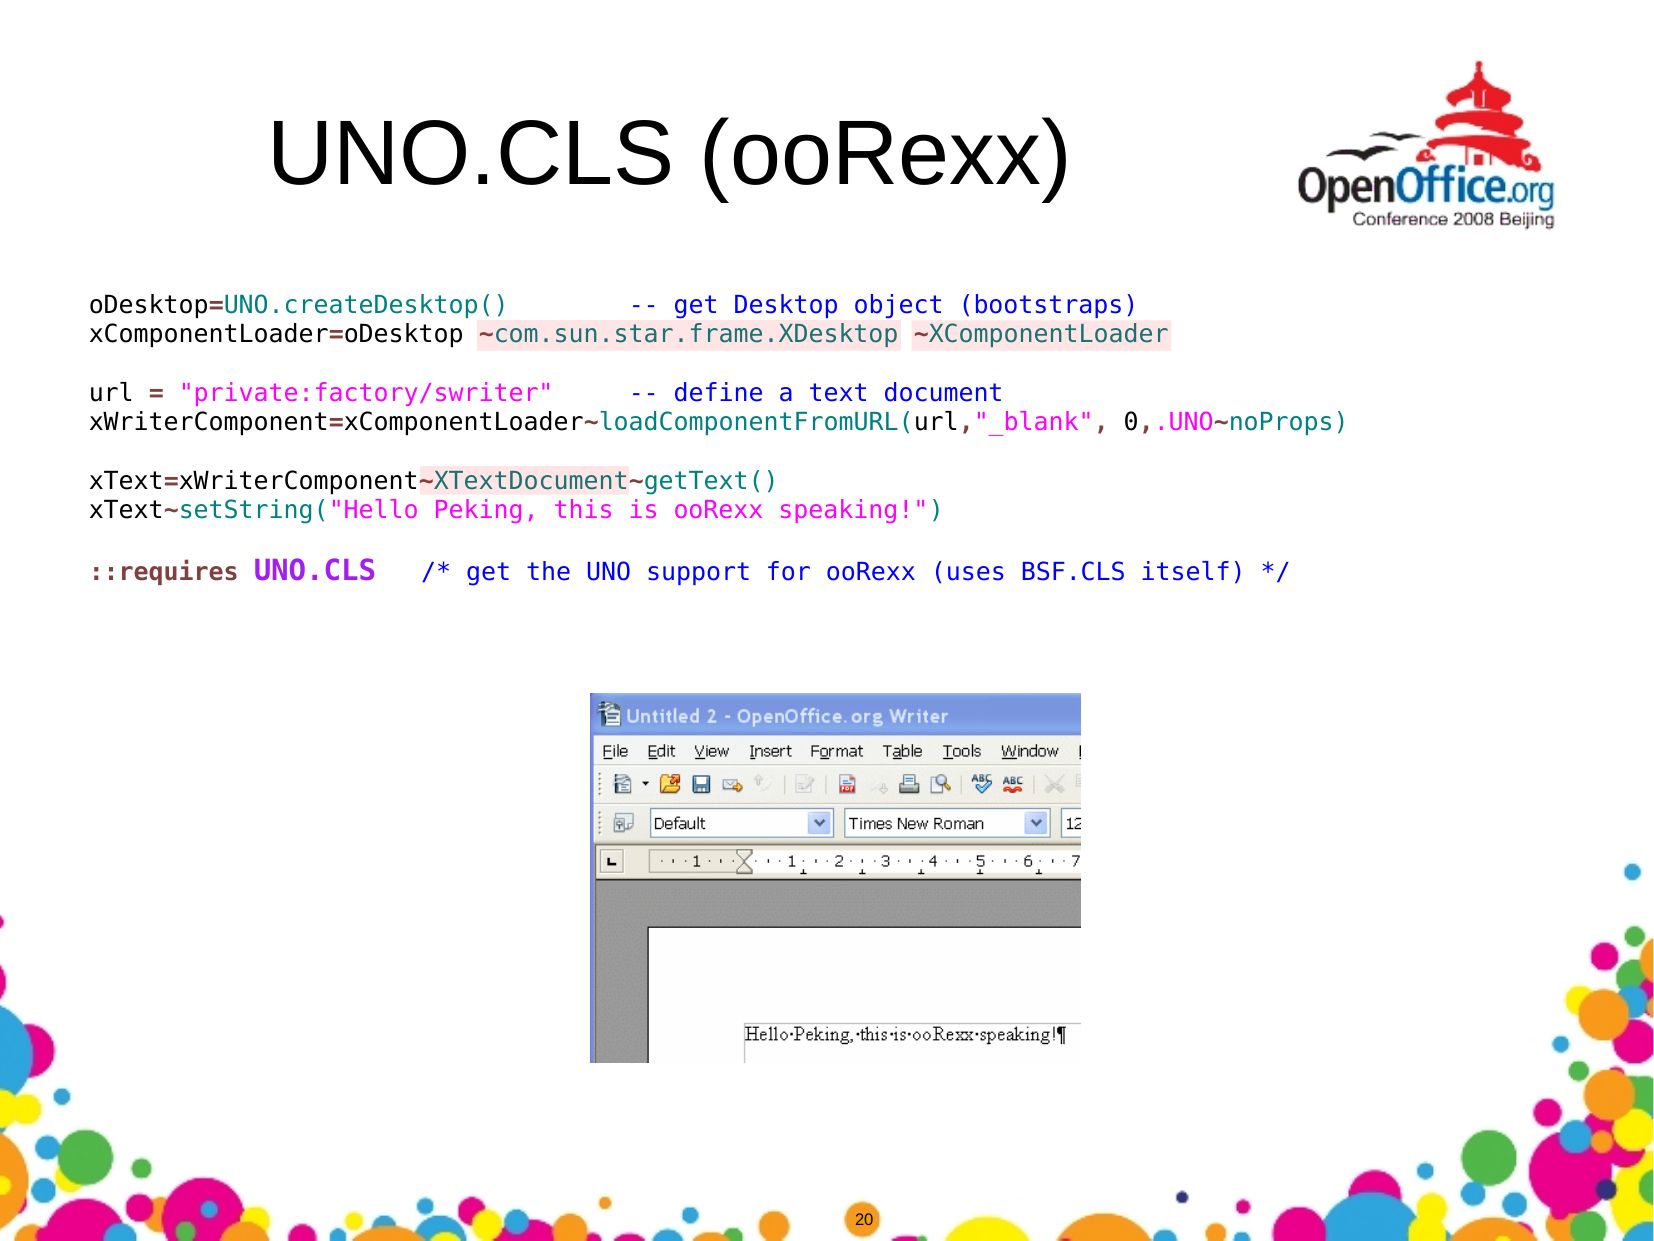

# UNO.CLS (ooRexx)
oDesktop=UNO.createDesktop() -- get Desktop object (bootstraps)
xComponentLoader=oDesktop ~com.sun.star.frame.XDesktop ~XComponentLoader
url = "private:factory/swriter" -- define a text document
xWriterComponent=xComponentLoader~loadComponentFromURL(url,"_blank", 0,.UNO~noProps)
xText=xWriterComponent~XTextDocument~getText()
xText~setString("Hello Peking, this is ooRexx speaking!")
::requires UNO.CLS /* get the UNO support for ooRexx (uses BSF.CLS itself) */
20